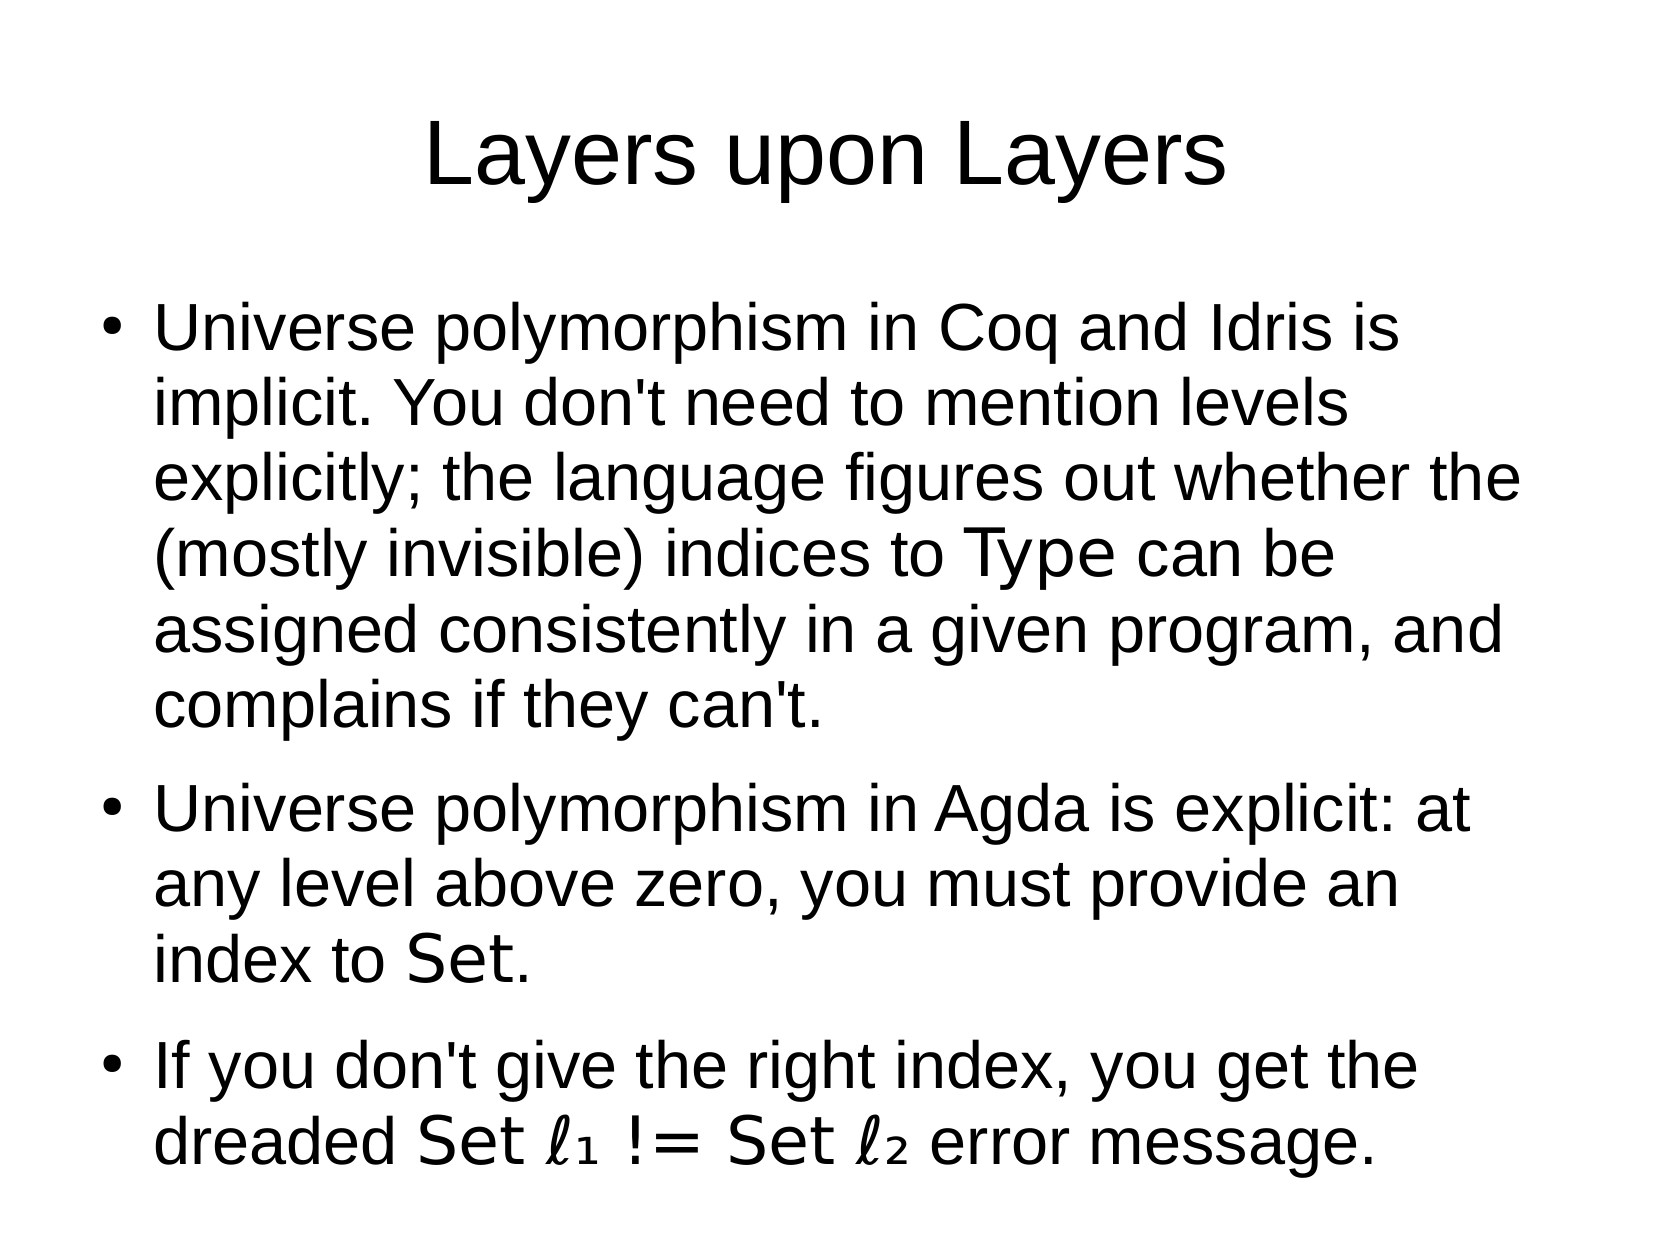

# Layers upon Layers
Universe polymorphism in Coq and Idris is implicit. You don't need to mention levels explicitly; the language figures out whether the (mostly invisible) indices to Type can be assigned consistently in a given program, and complains if they can't.
Universe polymorphism in Agda is explicit: at any level above zero, you must provide an index to Set.
If you don't give the right index, you get the dreaded Set ℓ₁ != Set ℓ₂ error message.